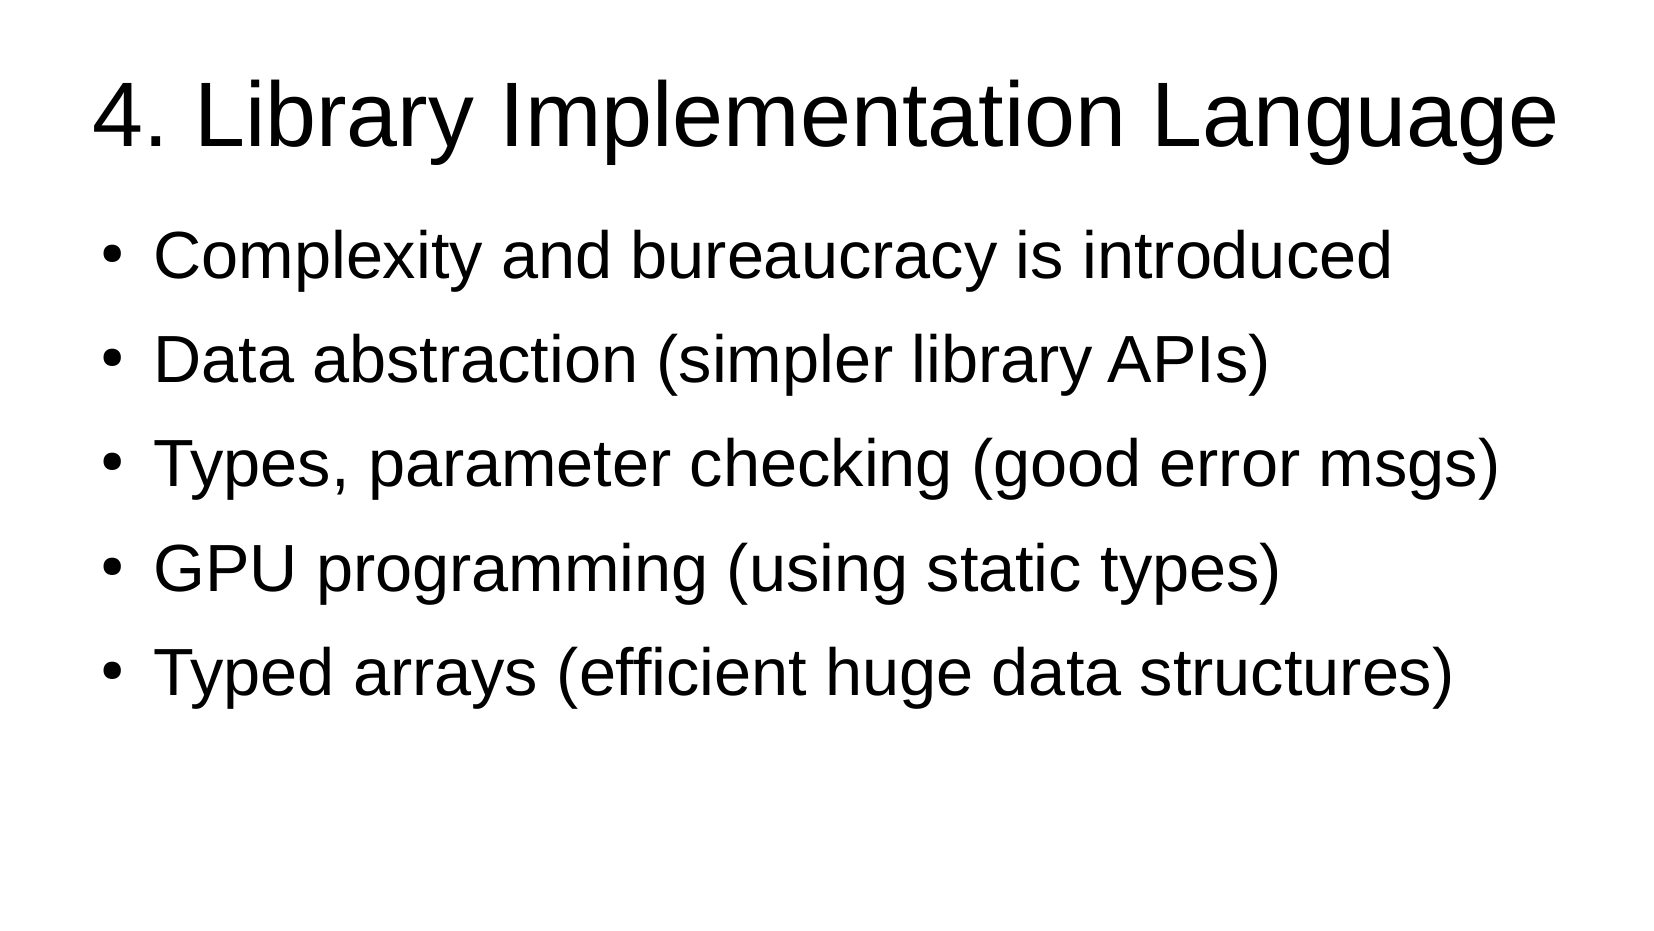

# 4. Library Implementation Language
Complexity and bureaucracy is introduced
Data abstraction (simpler library APIs)
Types, parameter checking (good error msgs)
GPU programming (using static types)
Typed arrays (efficient huge data structures)